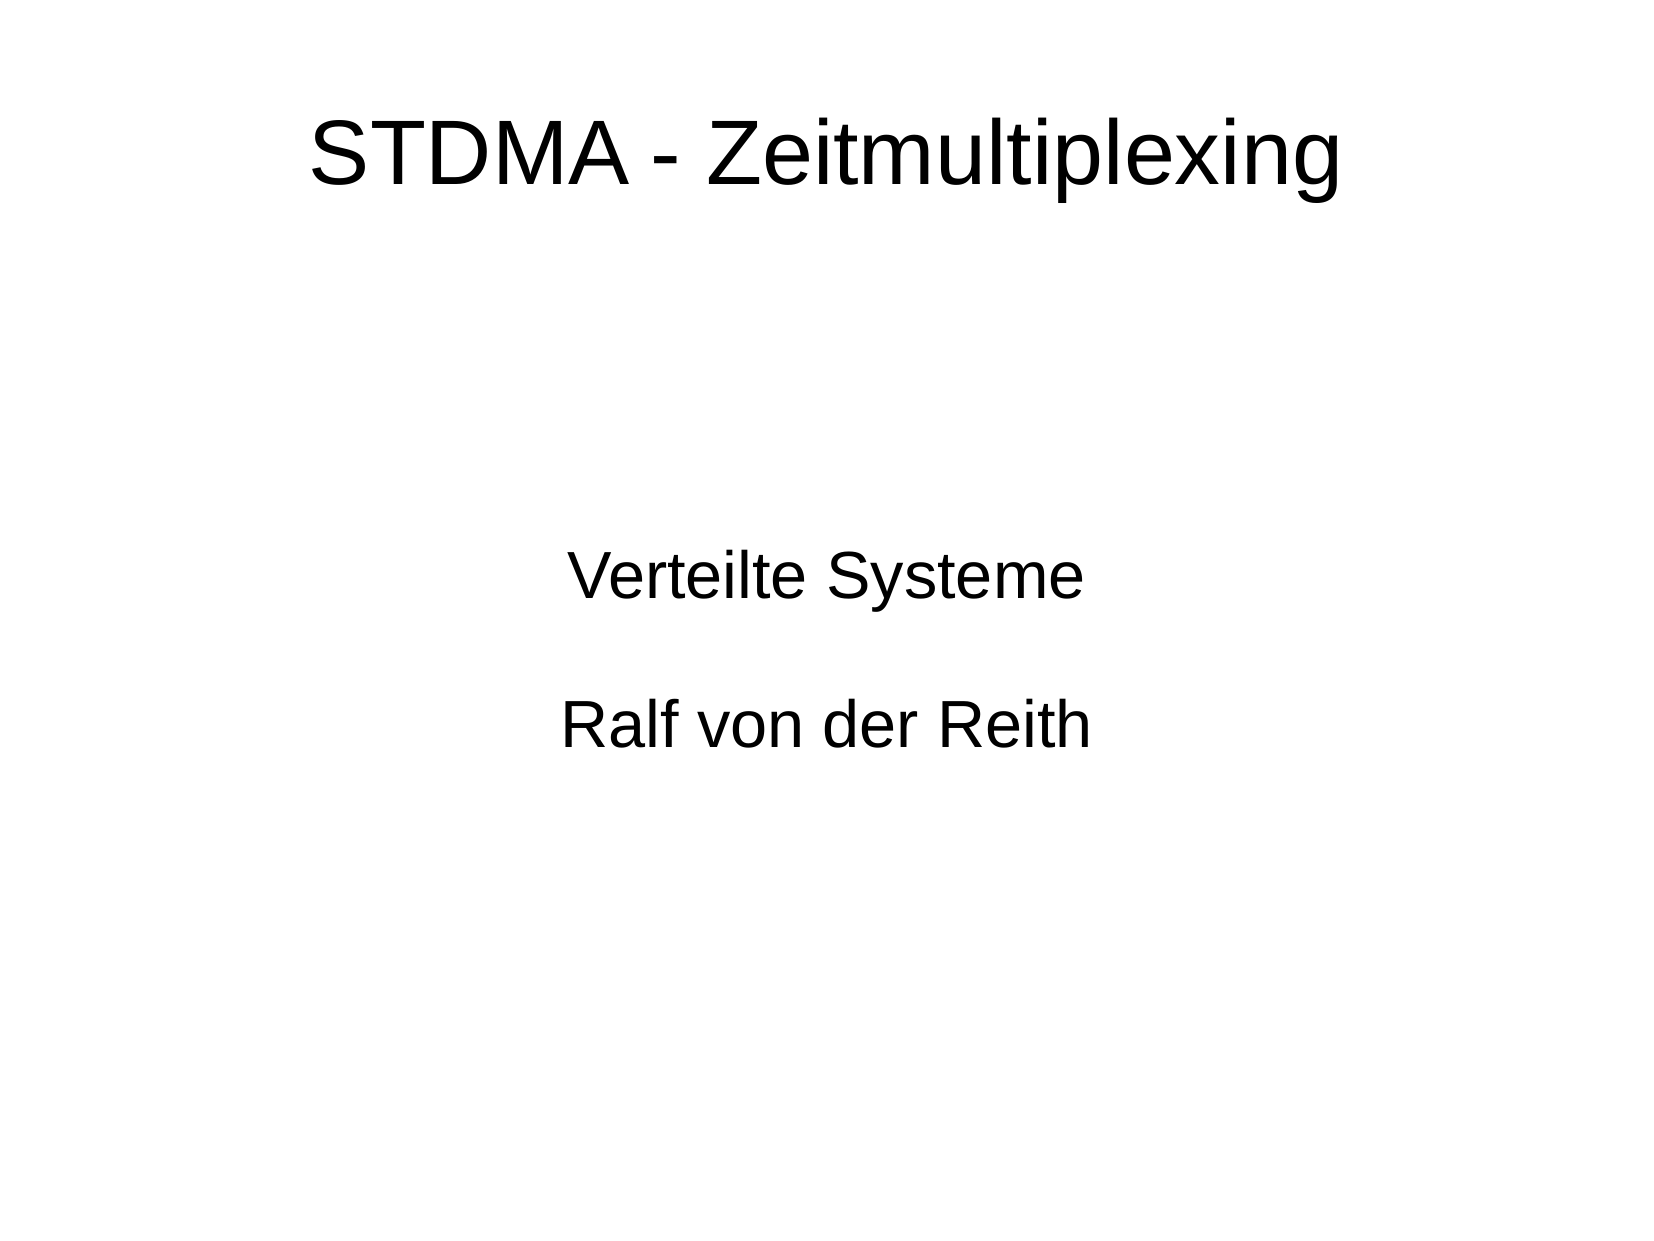

# STDMA - Zeitmultiplexing
Verteilte Systeme
Ralf von der Reith